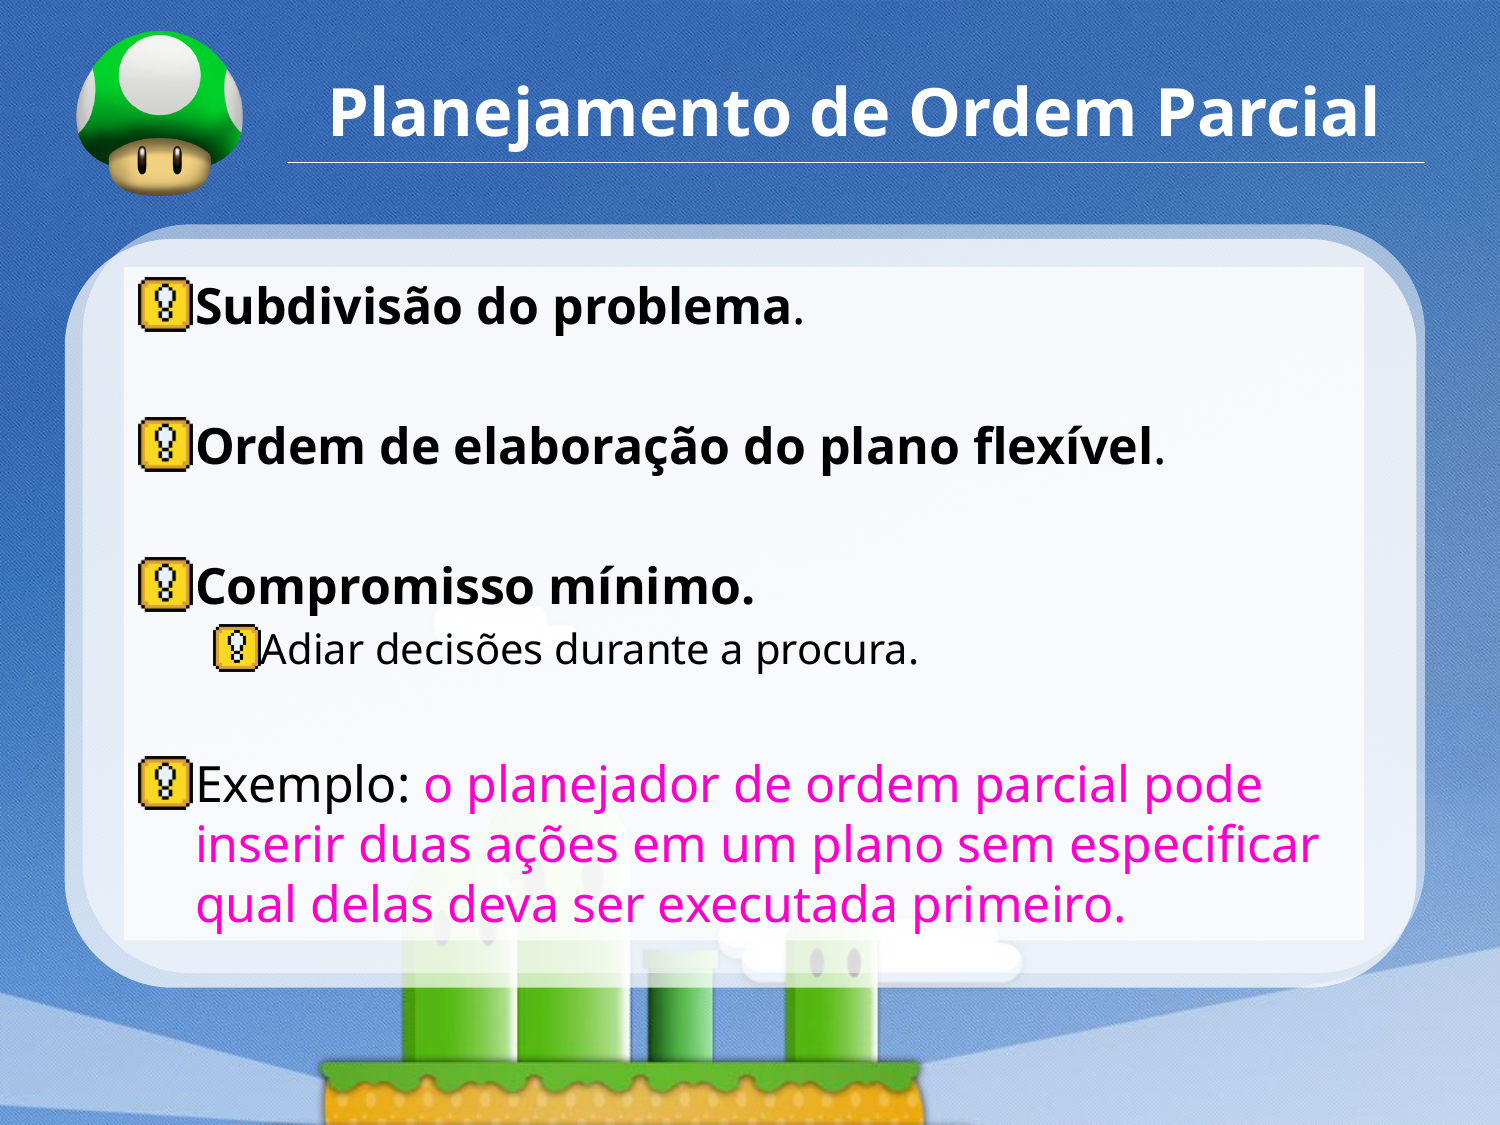

# Planejamento de Ordem Parcial
Subdivisão do problema.
Ordem de elaboração do plano flexível.
Compromisso mínimo.
Adiar decisões durante a procura.
Exemplo: o planejador de ordem parcial pode inserir duas ações em um plano sem especificar qual delas deva ser executada primeiro.